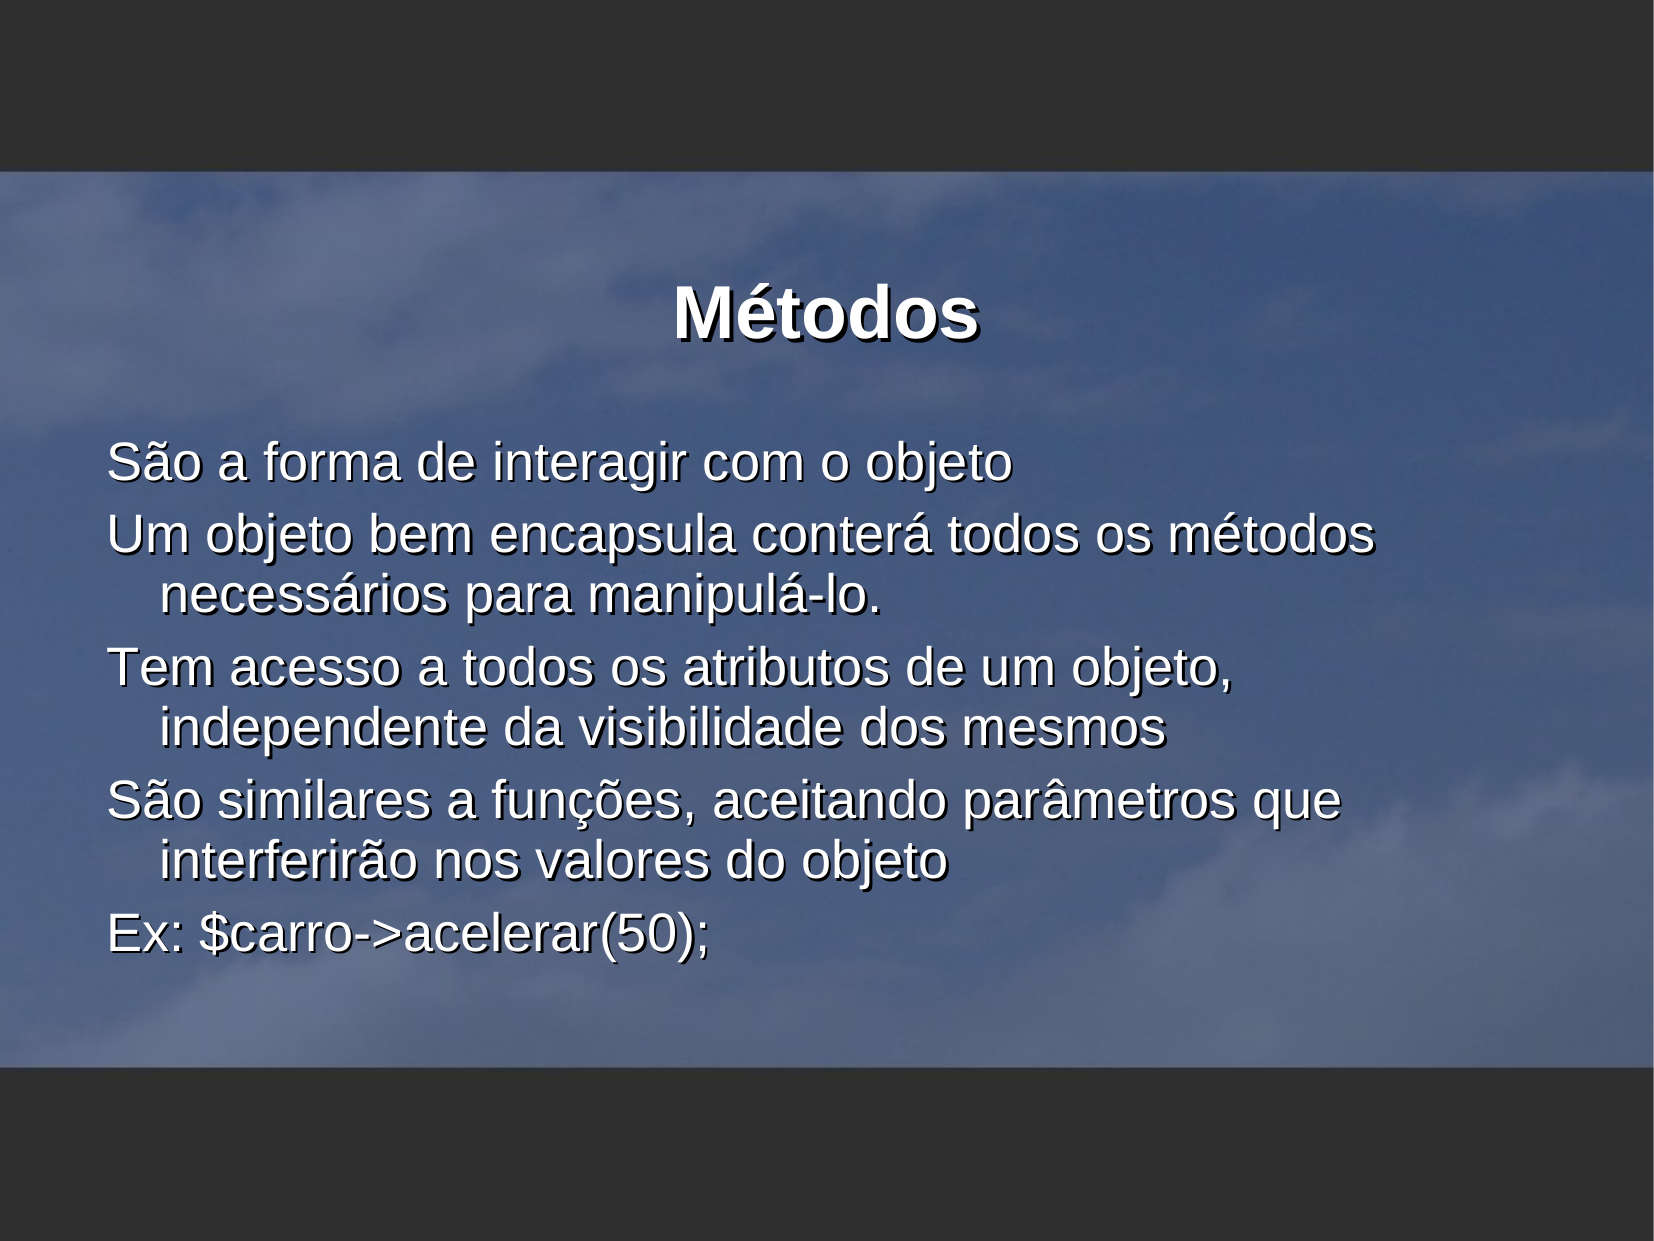

# Métodos
São a forma de interagir com o objeto
Um objeto bem encapsula conterá todos os métodos necessários para manipulá-lo.
Tem acesso a todos os atributos de um objeto, independente da visibilidade dos mesmos
São similares a funções, aceitando parâmetros que interferirão nos valores do objeto
Ex: $carro->acelerar(50);